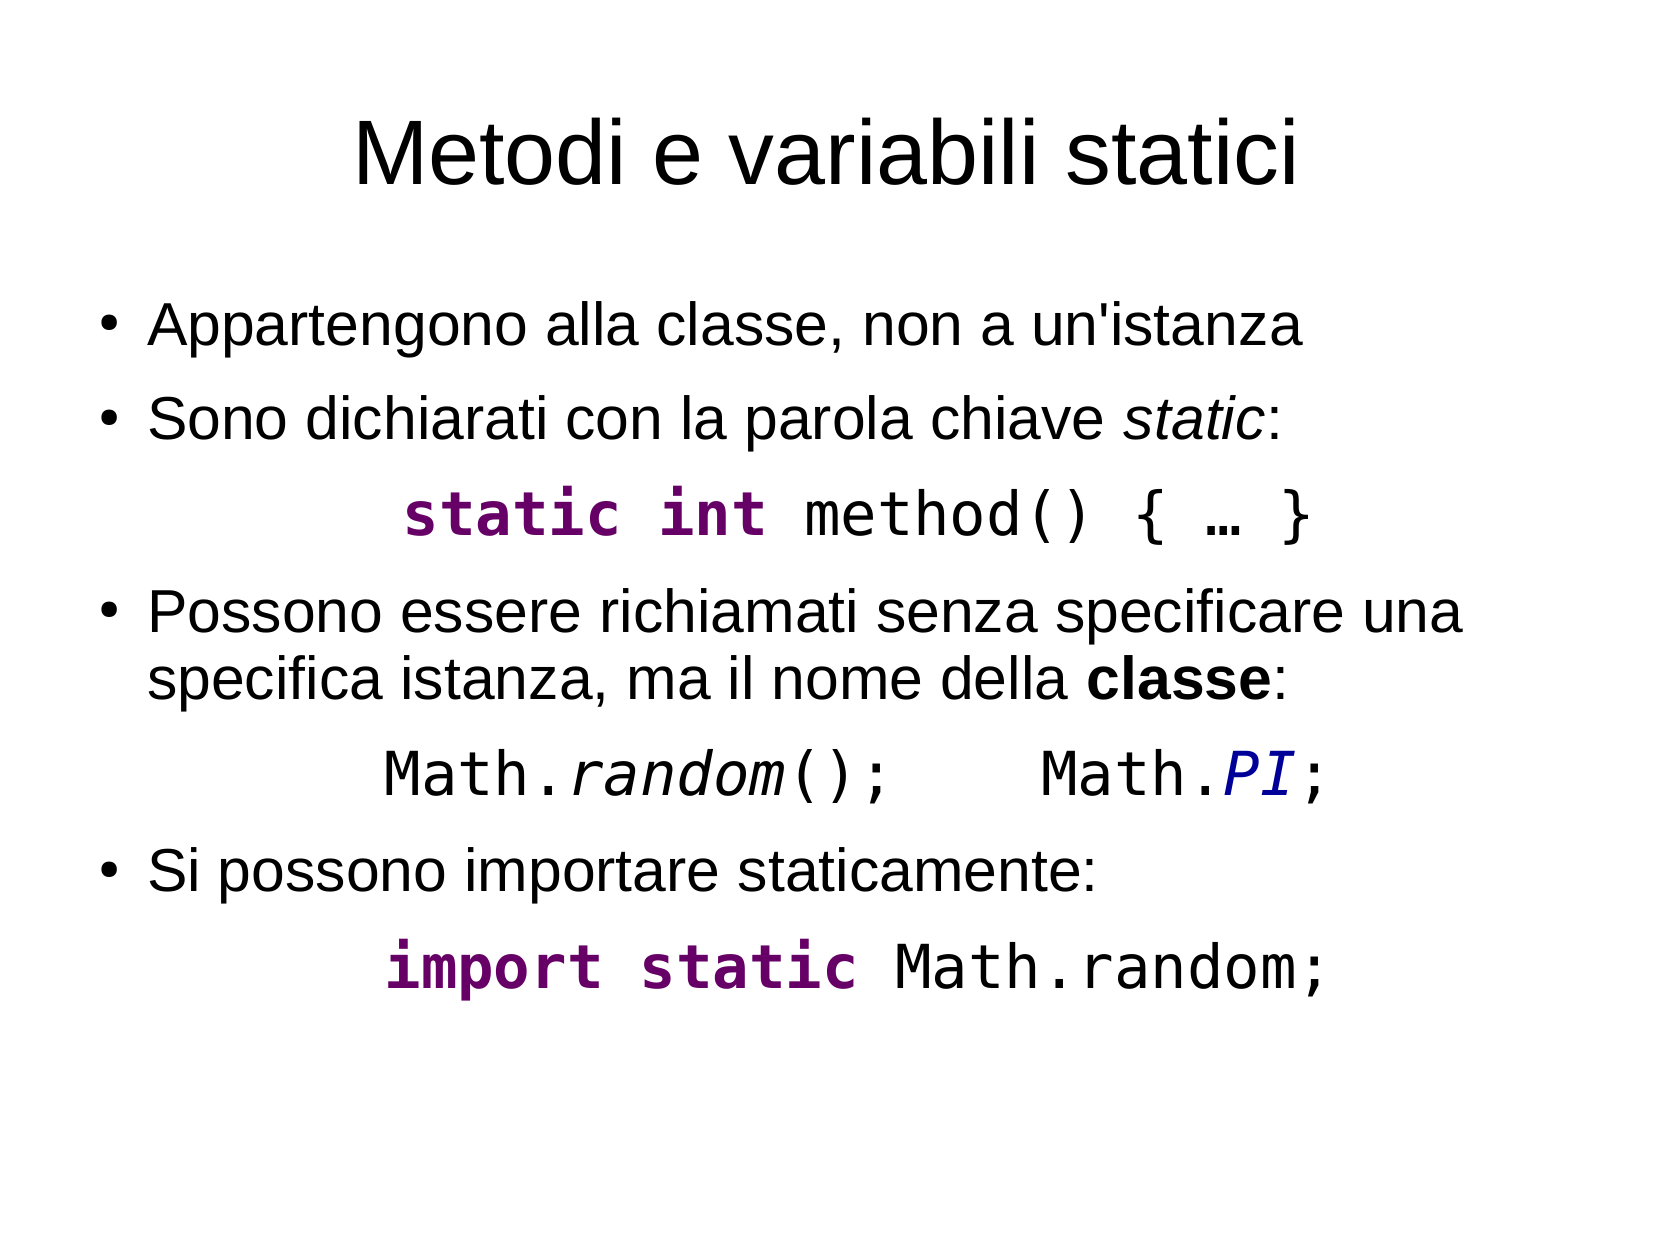

# Metodi e variabili statici
Appartengono alla classe, non a un'istanza
Sono dichiarati con la parola chiave static:
static int method() { … }
Possono essere richiamati senza specificare una specifica istanza, ma il nome della classe:
Math.random(); Math.PI;
Si possono importare staticamente:
import static Math.random;